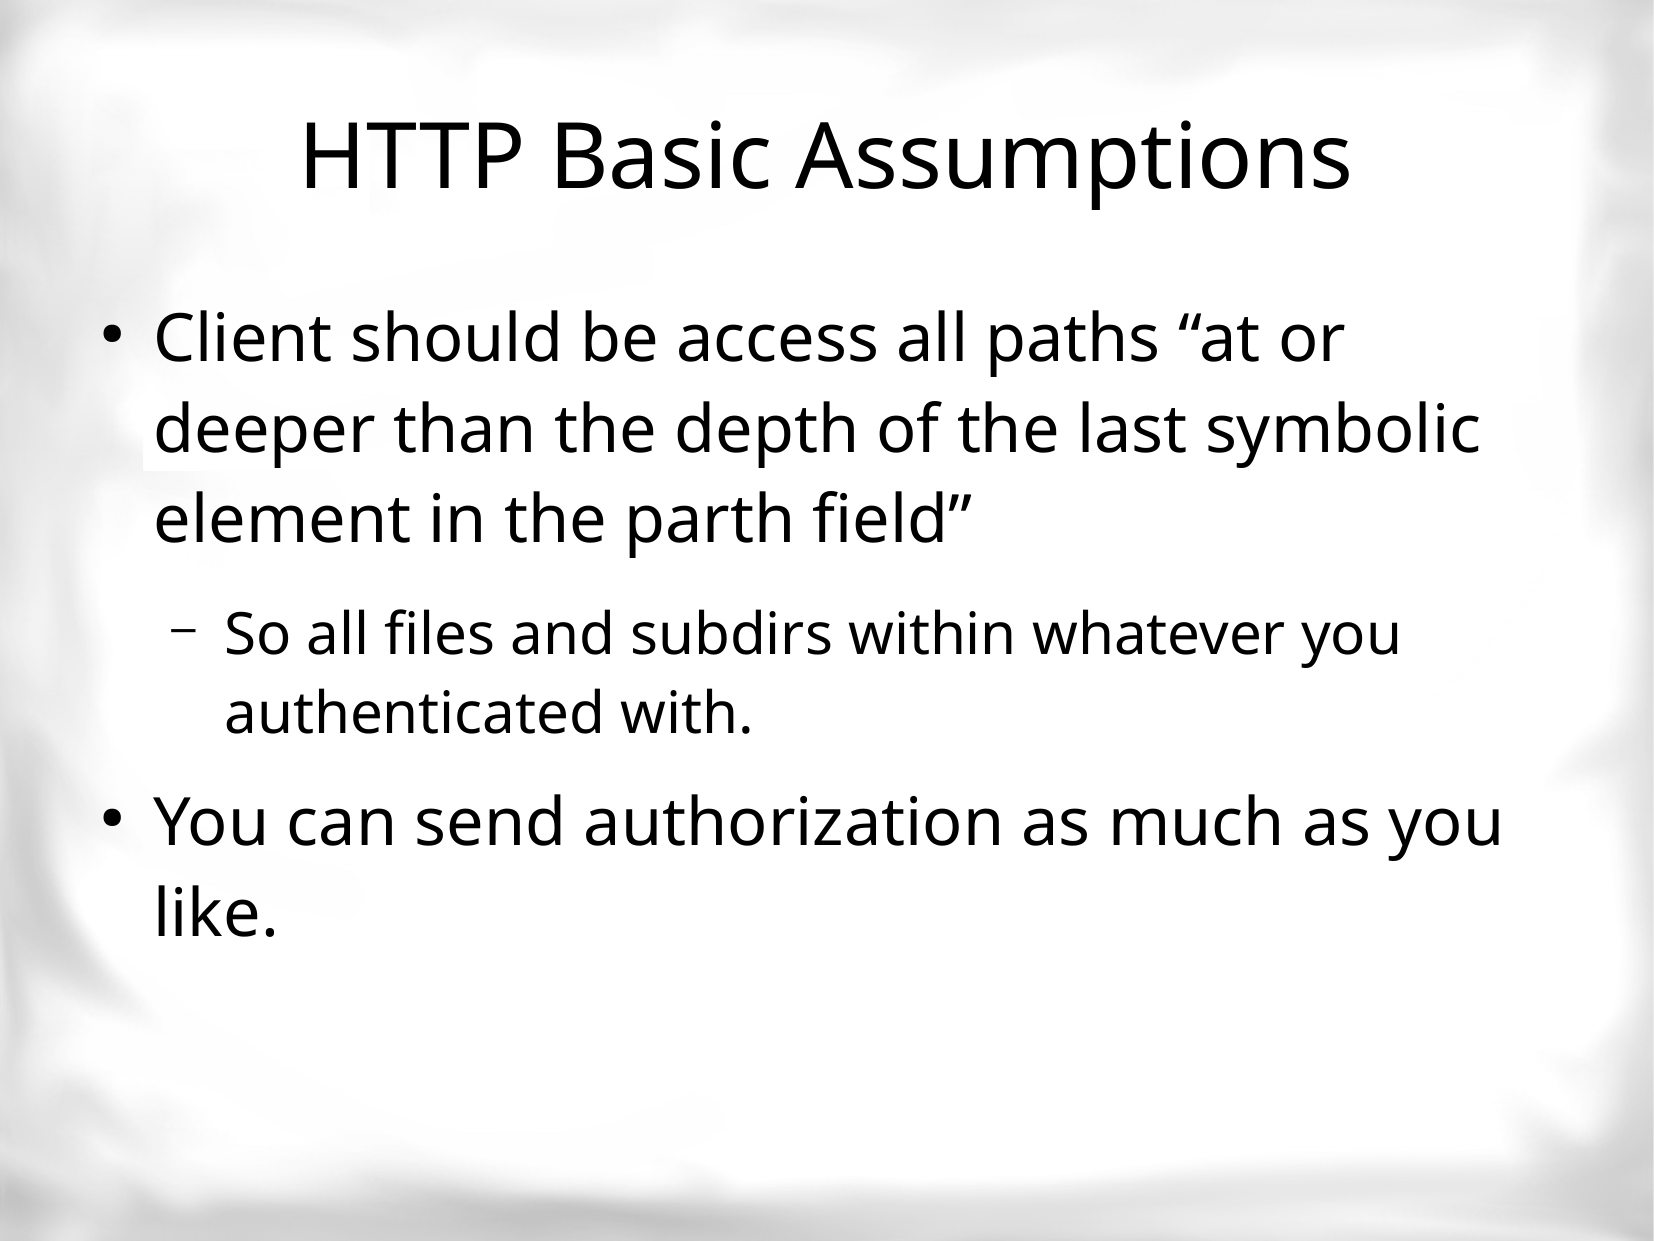

# HTTP Basic Assumptions
Client should be access all paths “at or deeper than the depth of the last symbolic element in the parth field”
So all files and subdirs within whatever you authenticated with.
You can send authorization as much as you like.